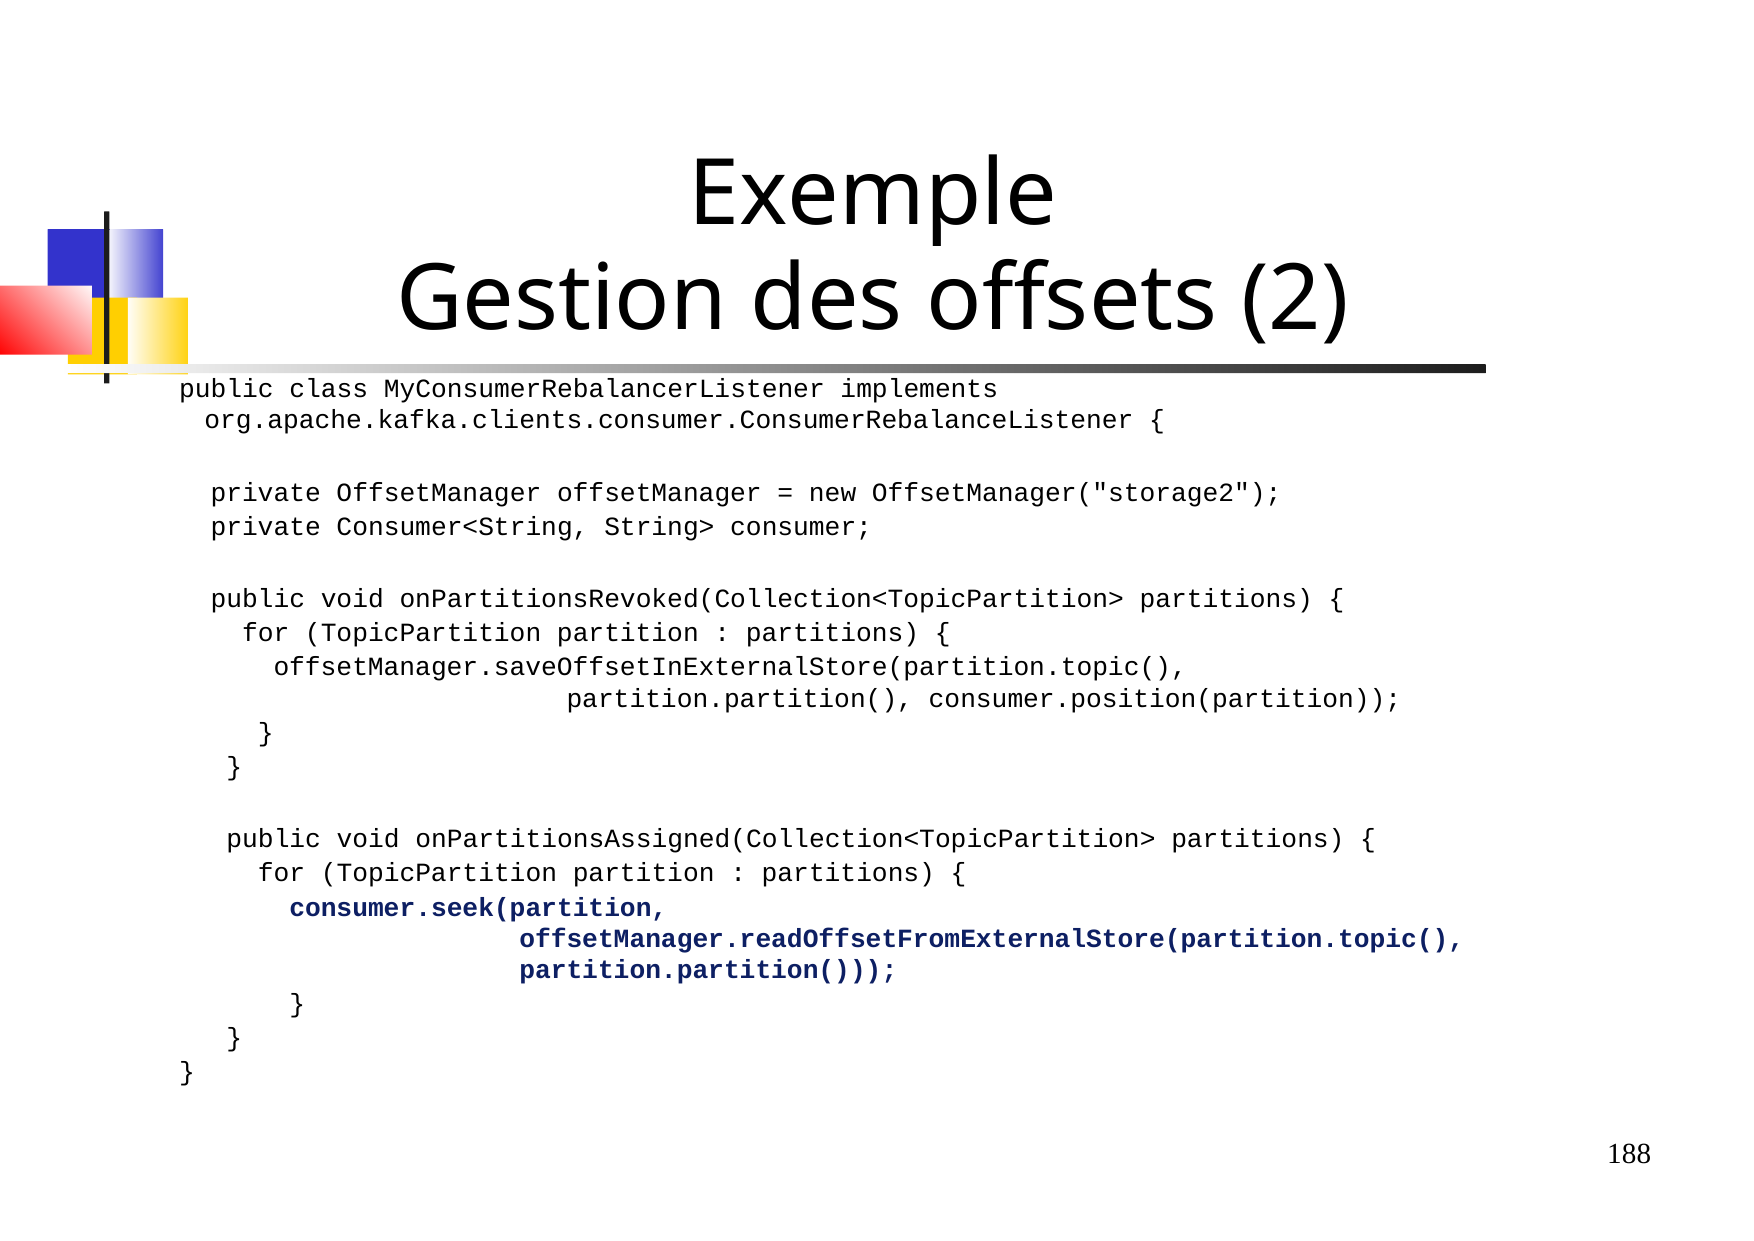

# Exemple Gestion des offsets (2)
public class MyConsumerRebalancerListener implements org.apache.kafka.clients.consumer.ConsumerRebalanceListener {
 private OffsetManager offsetManager = new OffsetManager("storage2");
 private Consumer<String, String> consumer;
 public void onPartitionsRevoked(Collection<TopicPartition> partitions) {
 for (TopicPartition partition : partitions) {
 offsetManager.saveOffsetInExternalStore(partition.topic(),
 partition.partition(), consumer.position(partition));
 }
 }
 public void onPartitionsAssigned(Collection<TopicPartition> partitions) {
 for (TopicPartition partition : partitions) {
 consumer.seek(partition,
 offsetManager.readOffsetFromExternalStore(partition.topic(),
 partition.partition()));
 }
 }
}